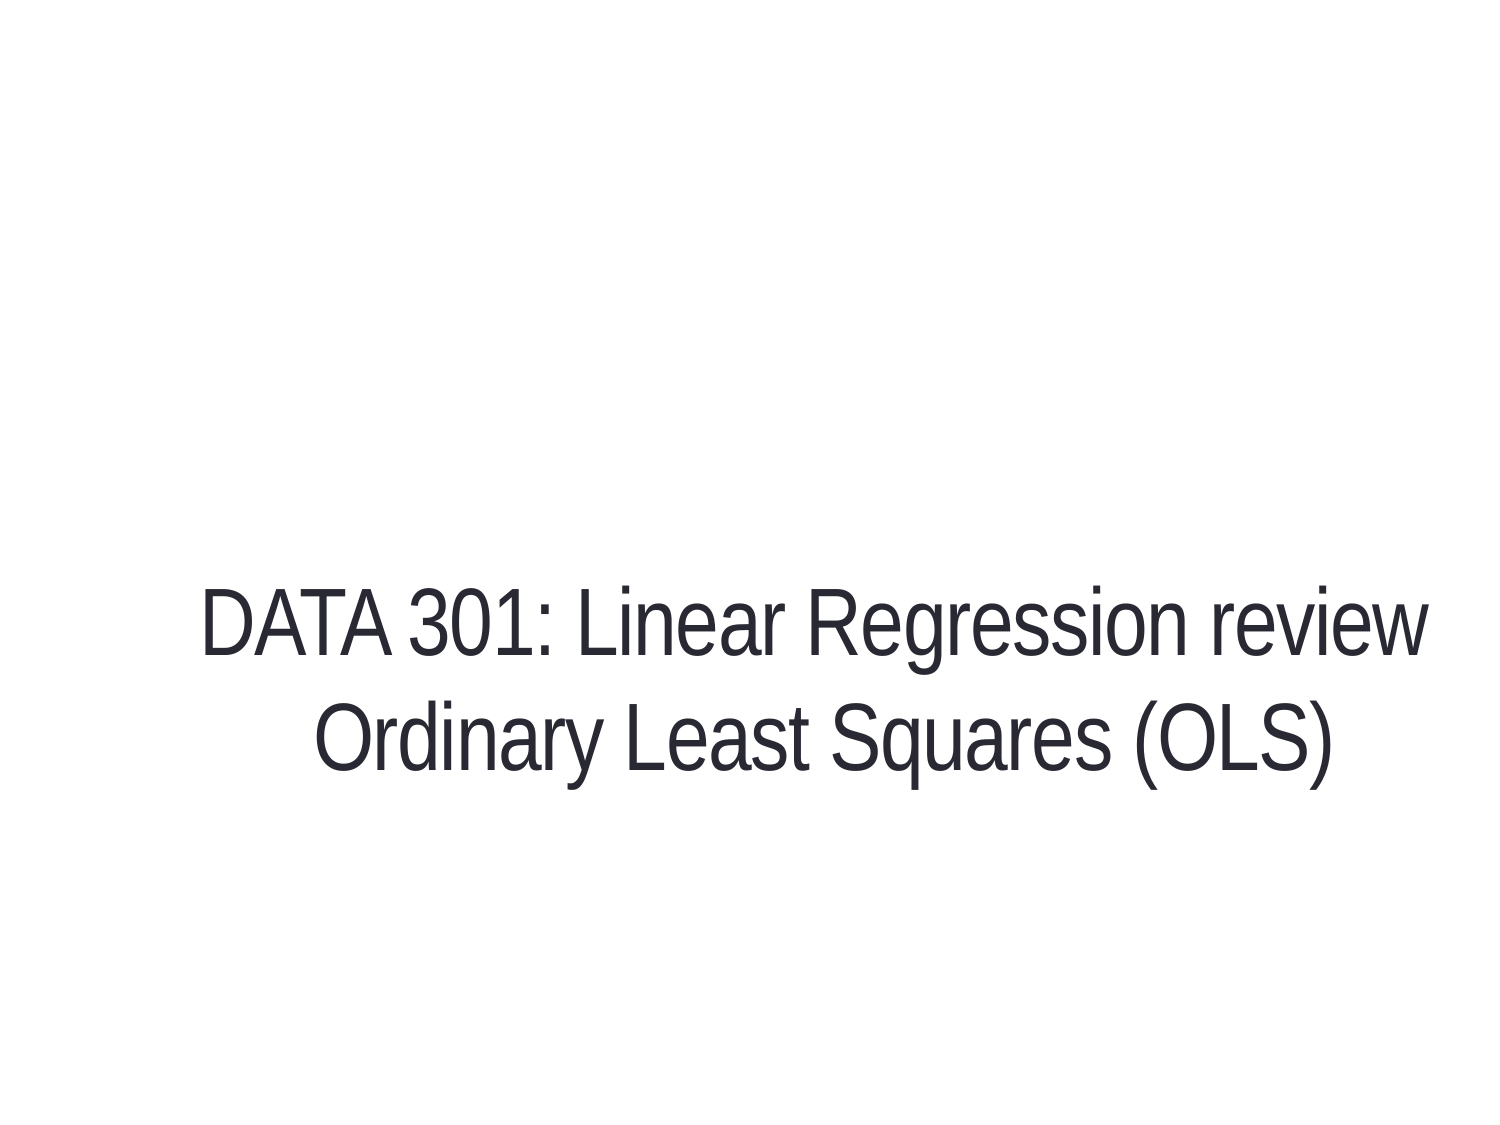

DATA 301: Linear Regression review
Ordinary Least Squares (OLS)